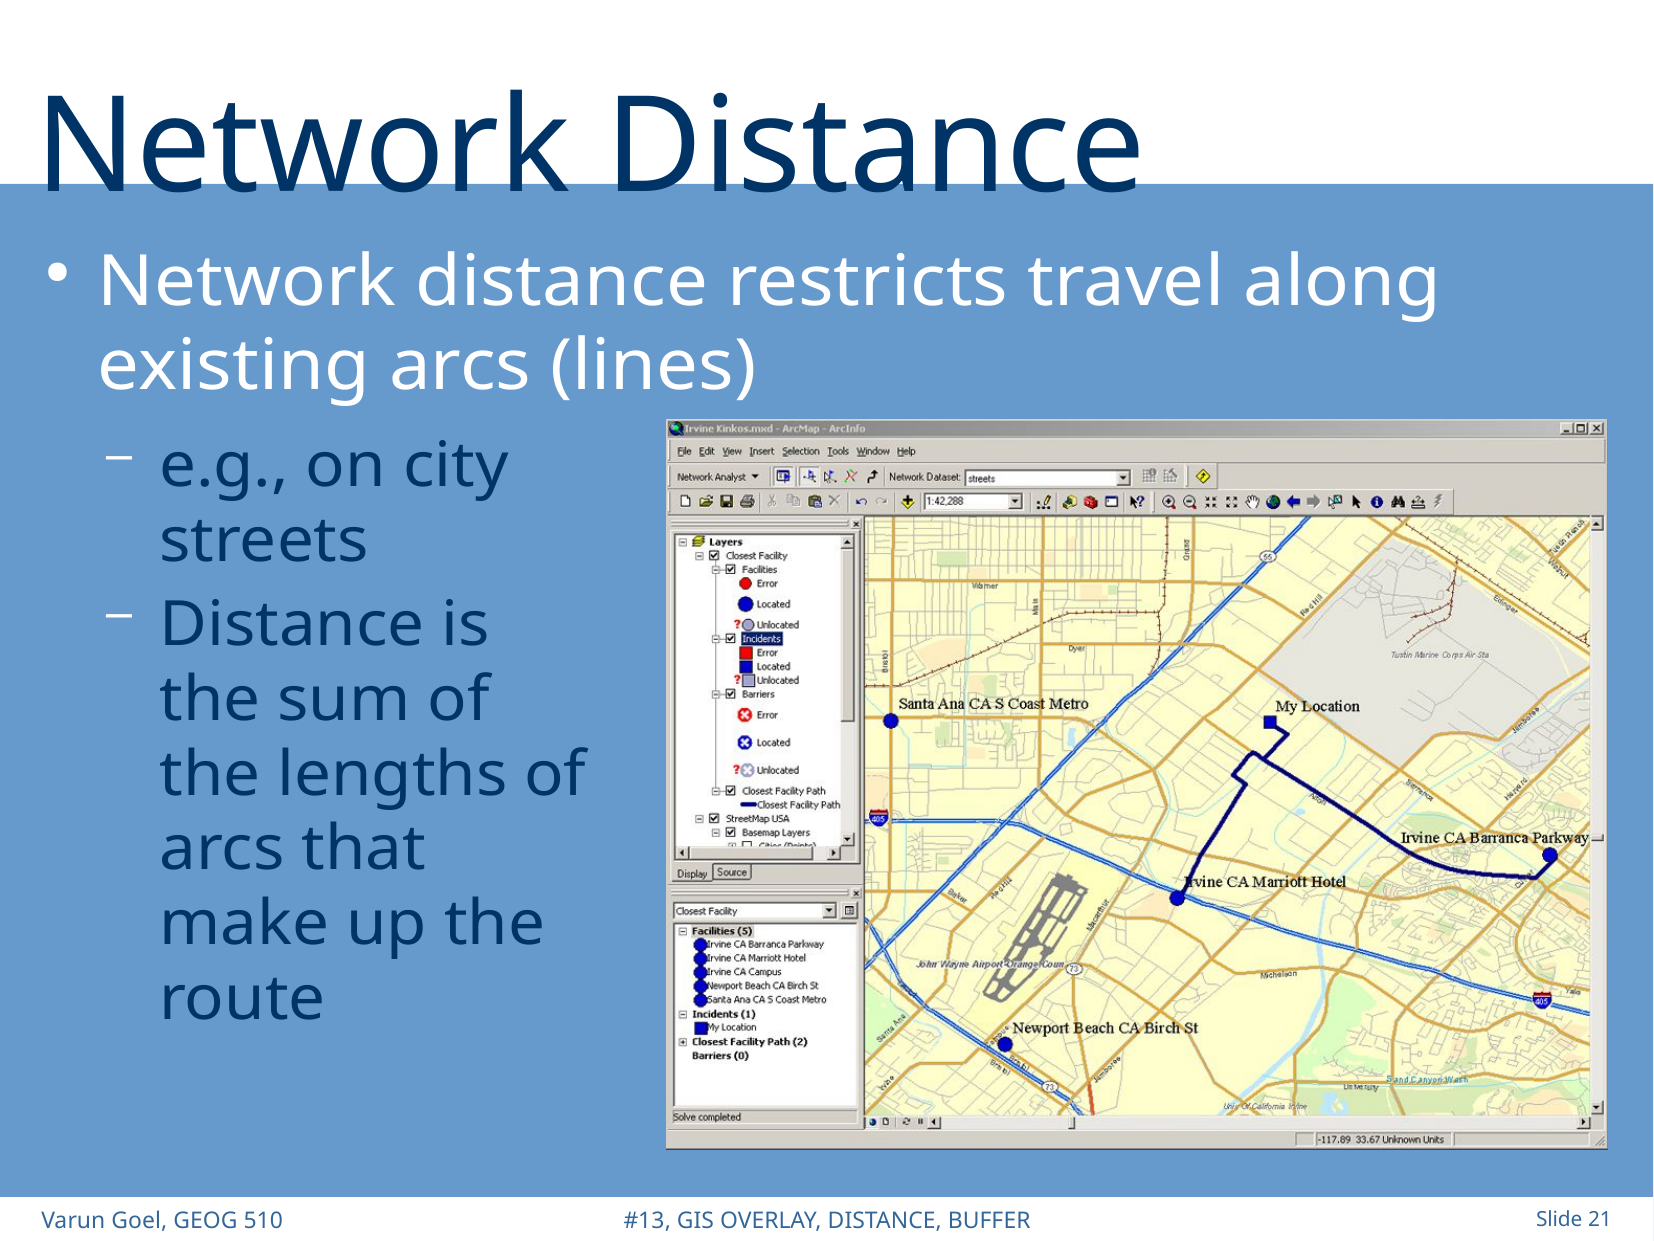

# Network Distance
Network distance restricts travel along existing arcs (lines)
e.g., on city streets
Distance is the sum of the lengths of arcs that make up the route
#13, GIS OVERLAY, DISTANCE, BUFFER
21